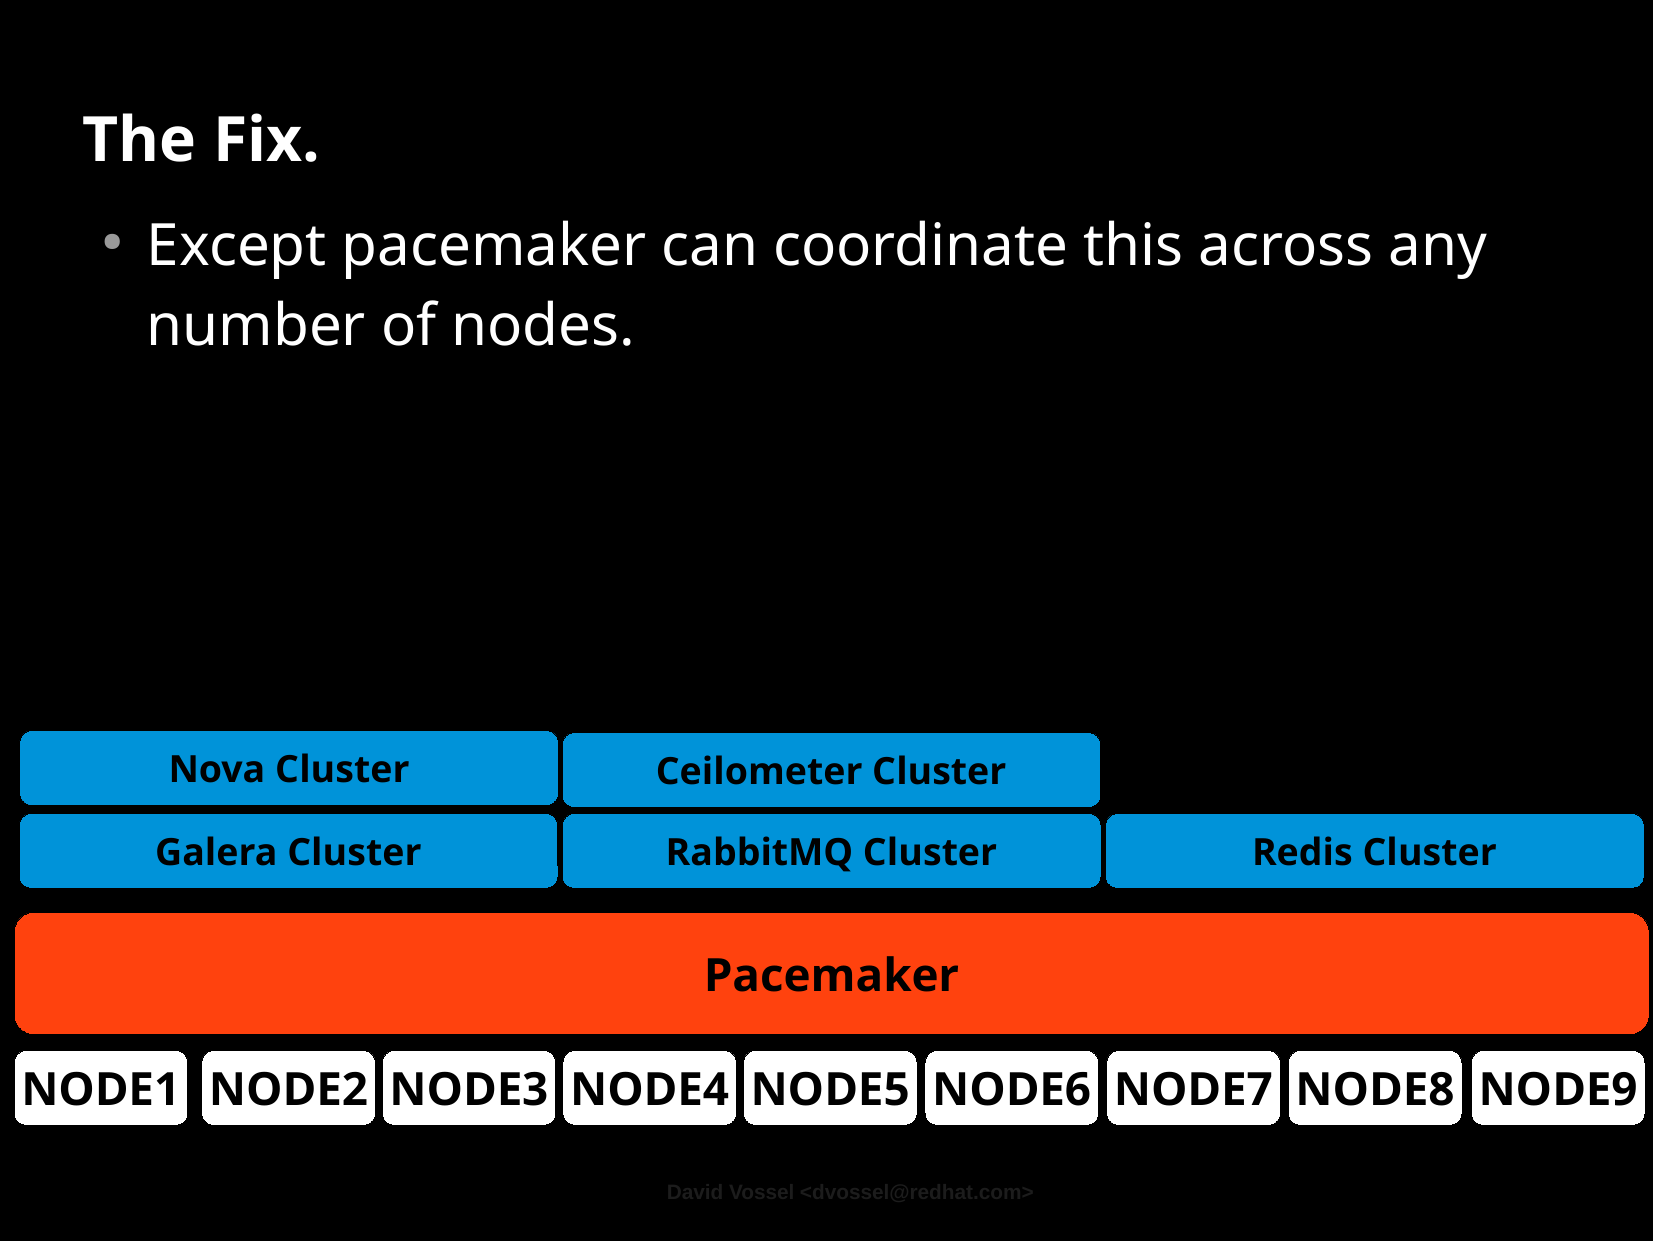

# The Fix.
Except pacemaker can coordinate this across any number of nodes.
Nova Cluster
Ceilometer Cluster
Galera Cluster
RabbitMQ Cluster
Redis Cluster
Pacemaker
NODE1
NODE2
NODE3
NODE4
NODE5
NODE6
NODE7
NODE8
NODE9